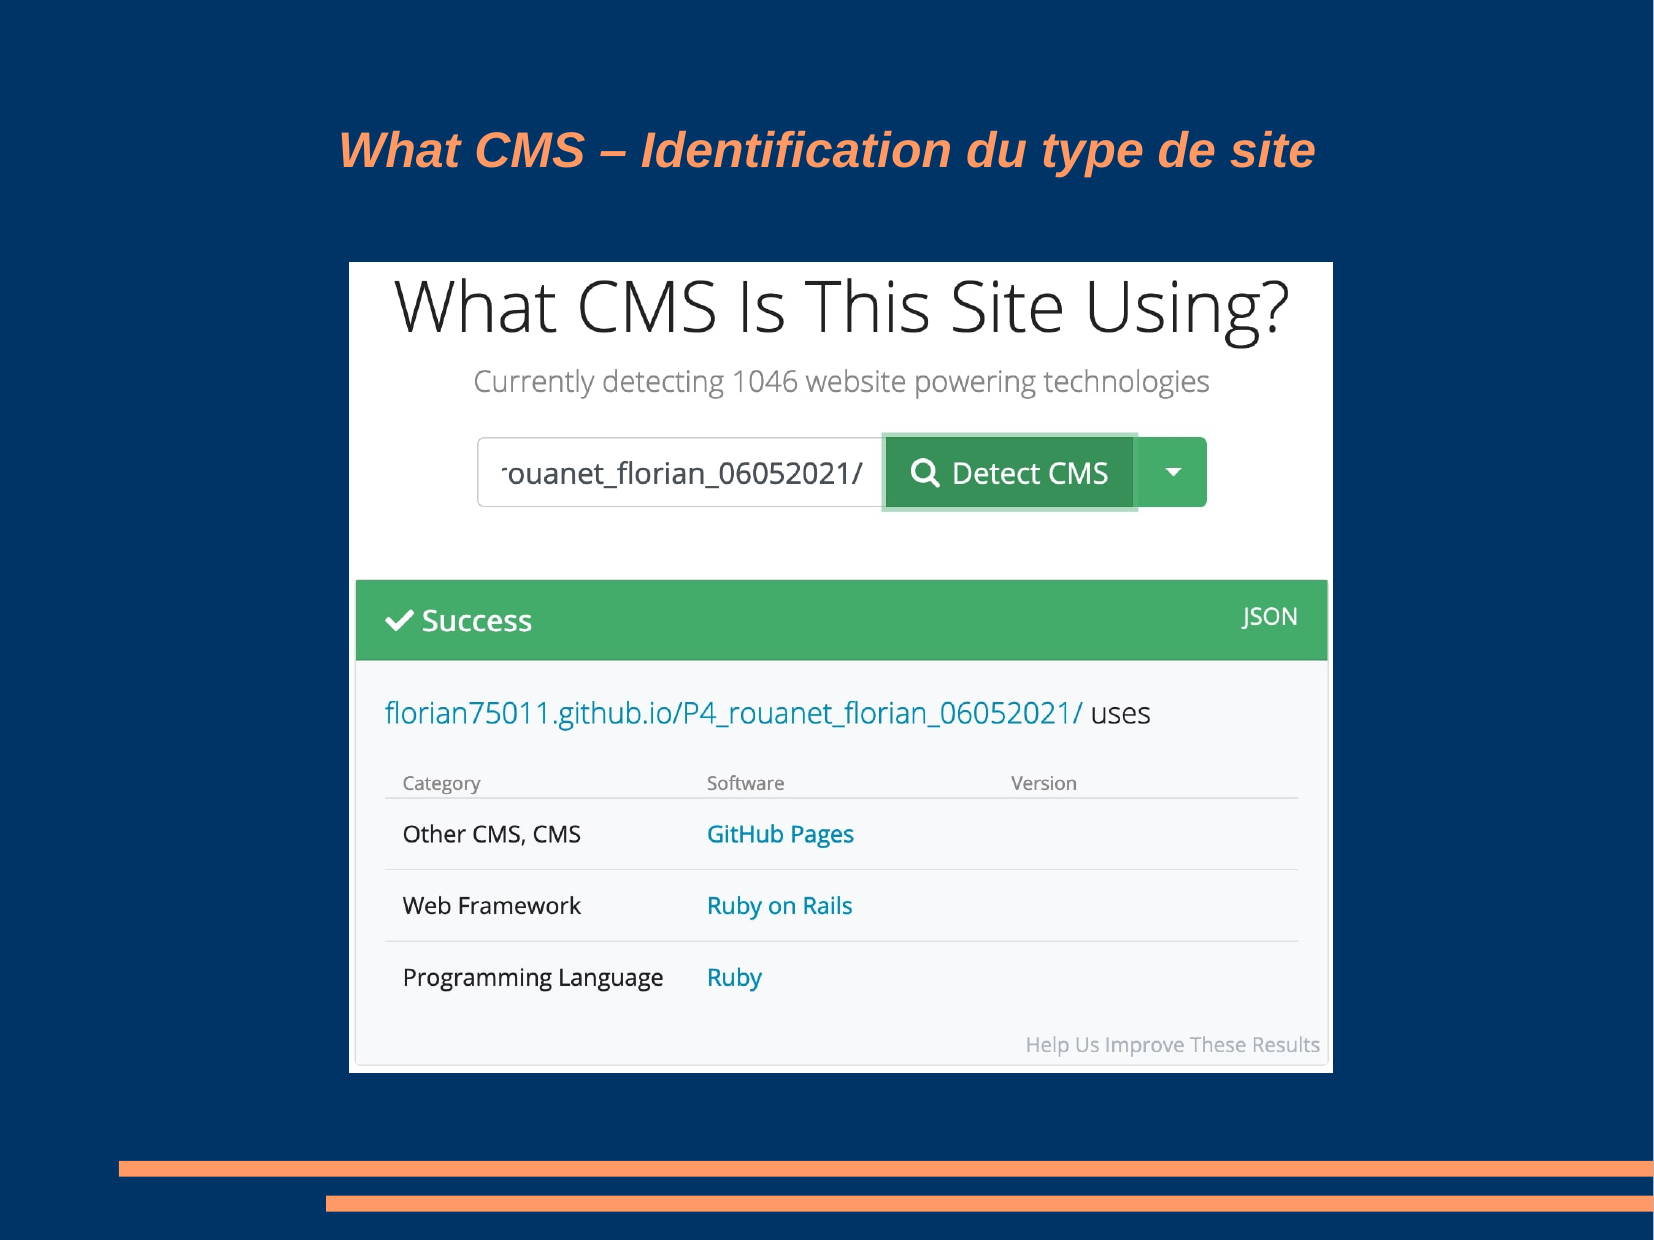

# What CMS – Identification du type de site